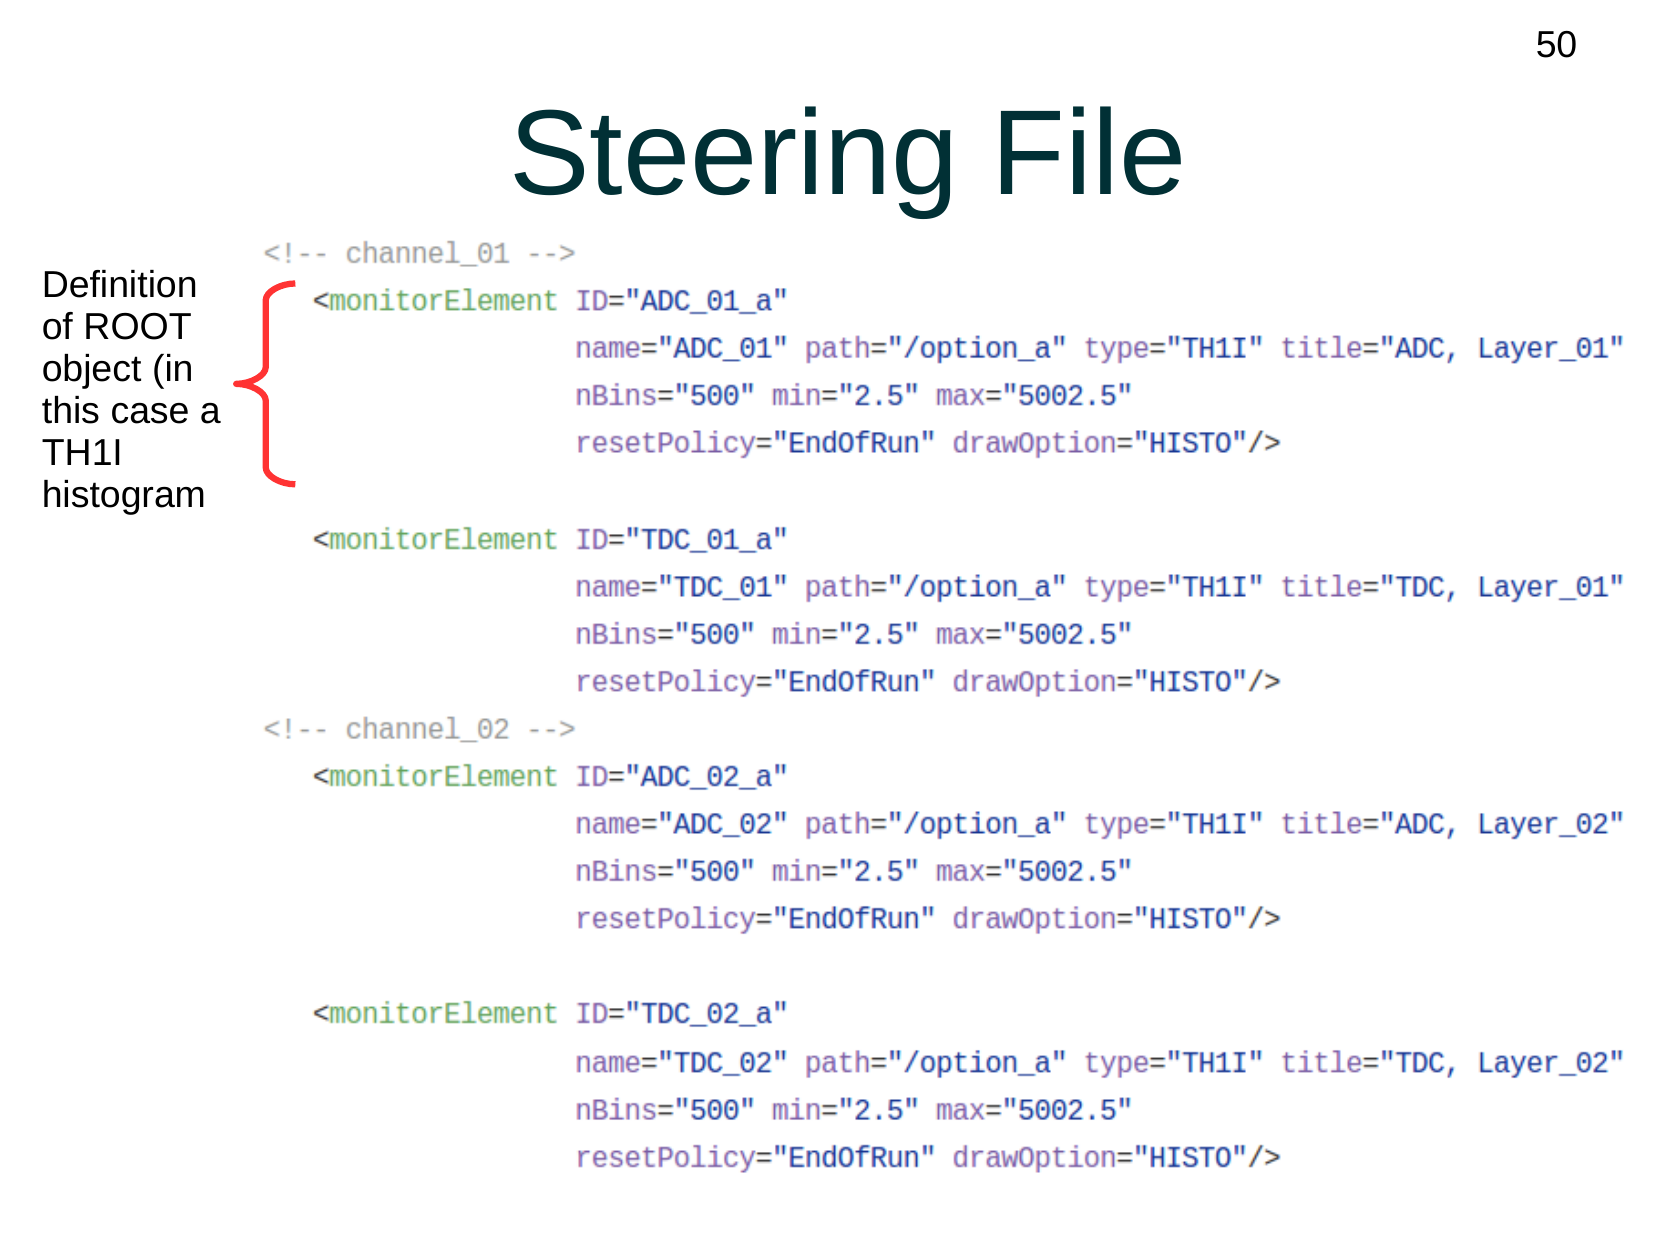

# Steering File
Definition of ROOT object (in this case a TH1I histogram